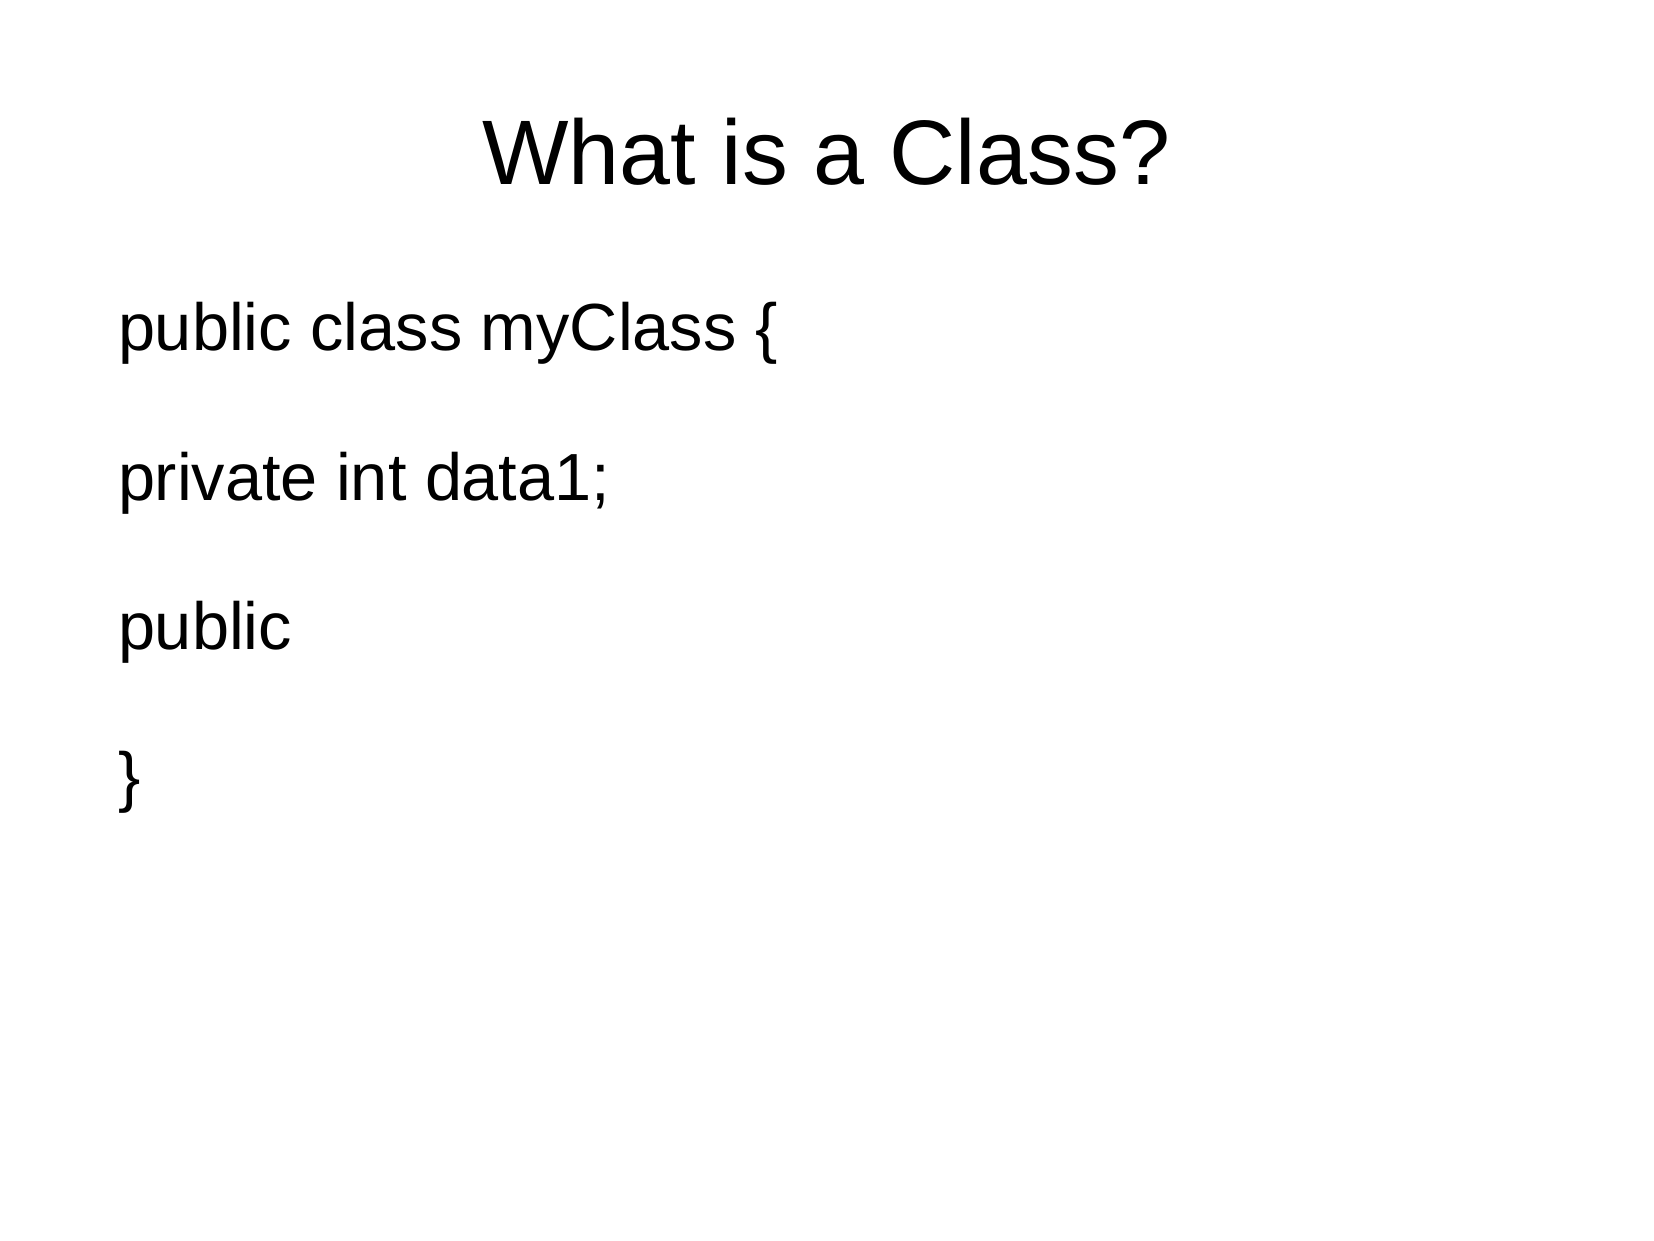

# What is a Class?
public class myClass {
private int data1;
public
}